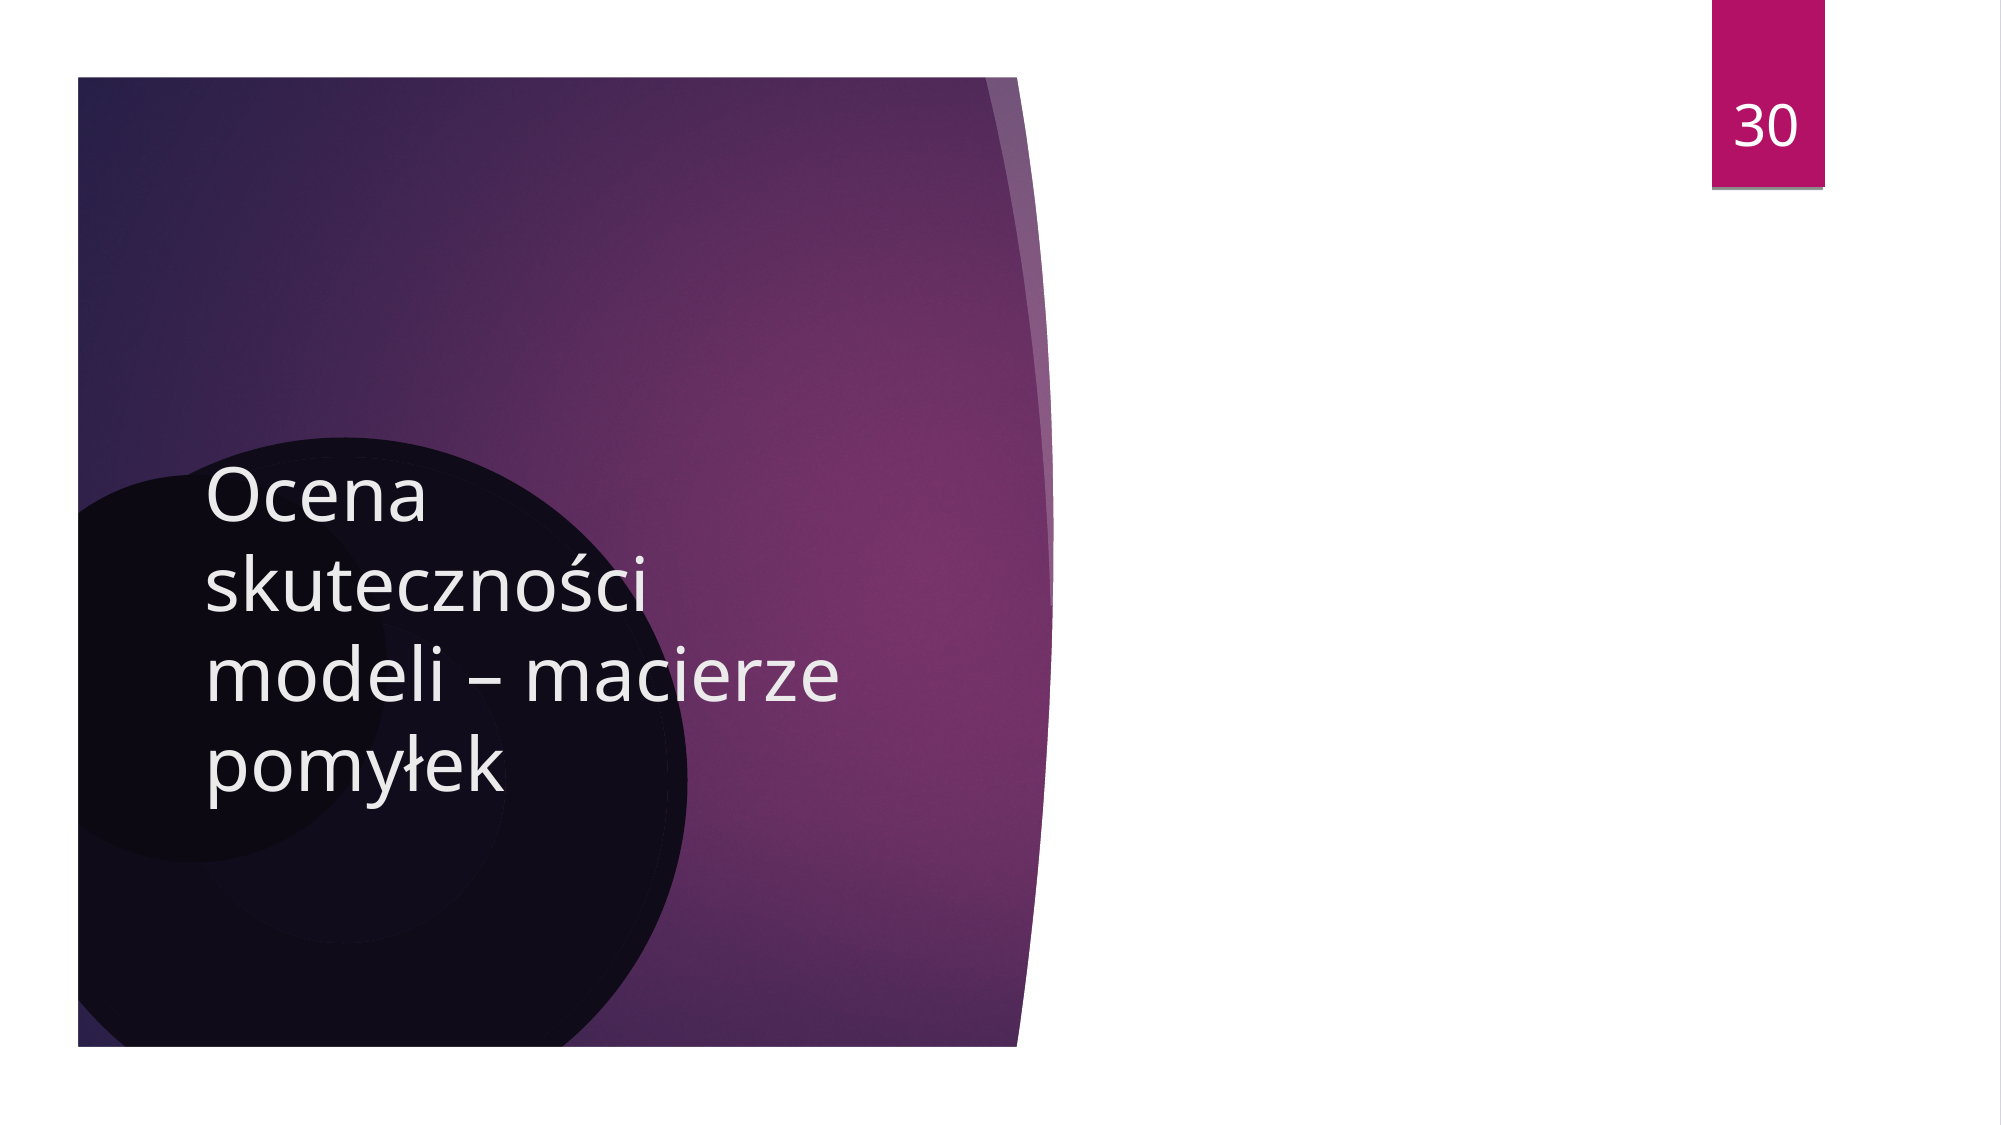

# Ocena skuteczności modeli – macierze pomyłek